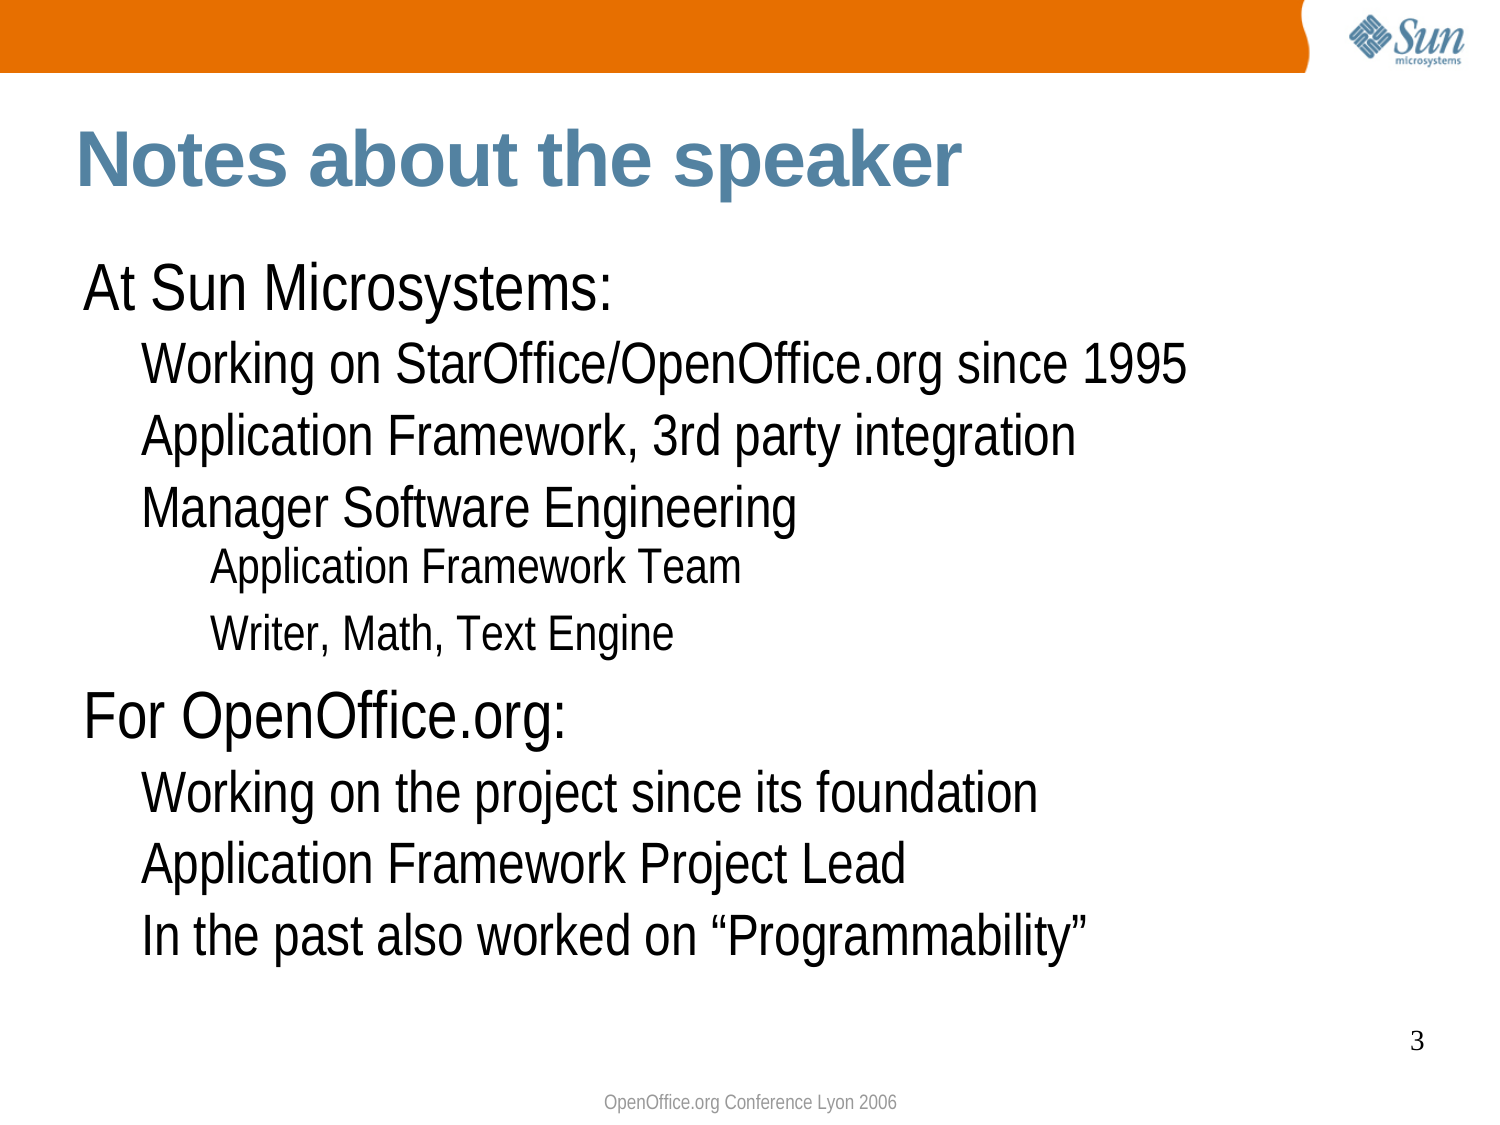

# Notes about the speaker
At Sun Microsystems:
Working on StarOffice/OpenOffice.org since 1995
Application Framework, 3rd party integration
Manager Software Engineering
Application Framework Team
Writer, Math, Text Engine
For OpenOffice.org:
Working on the project since its foundation
Application Framework Project Lead
In the past also worked on “Programmability”